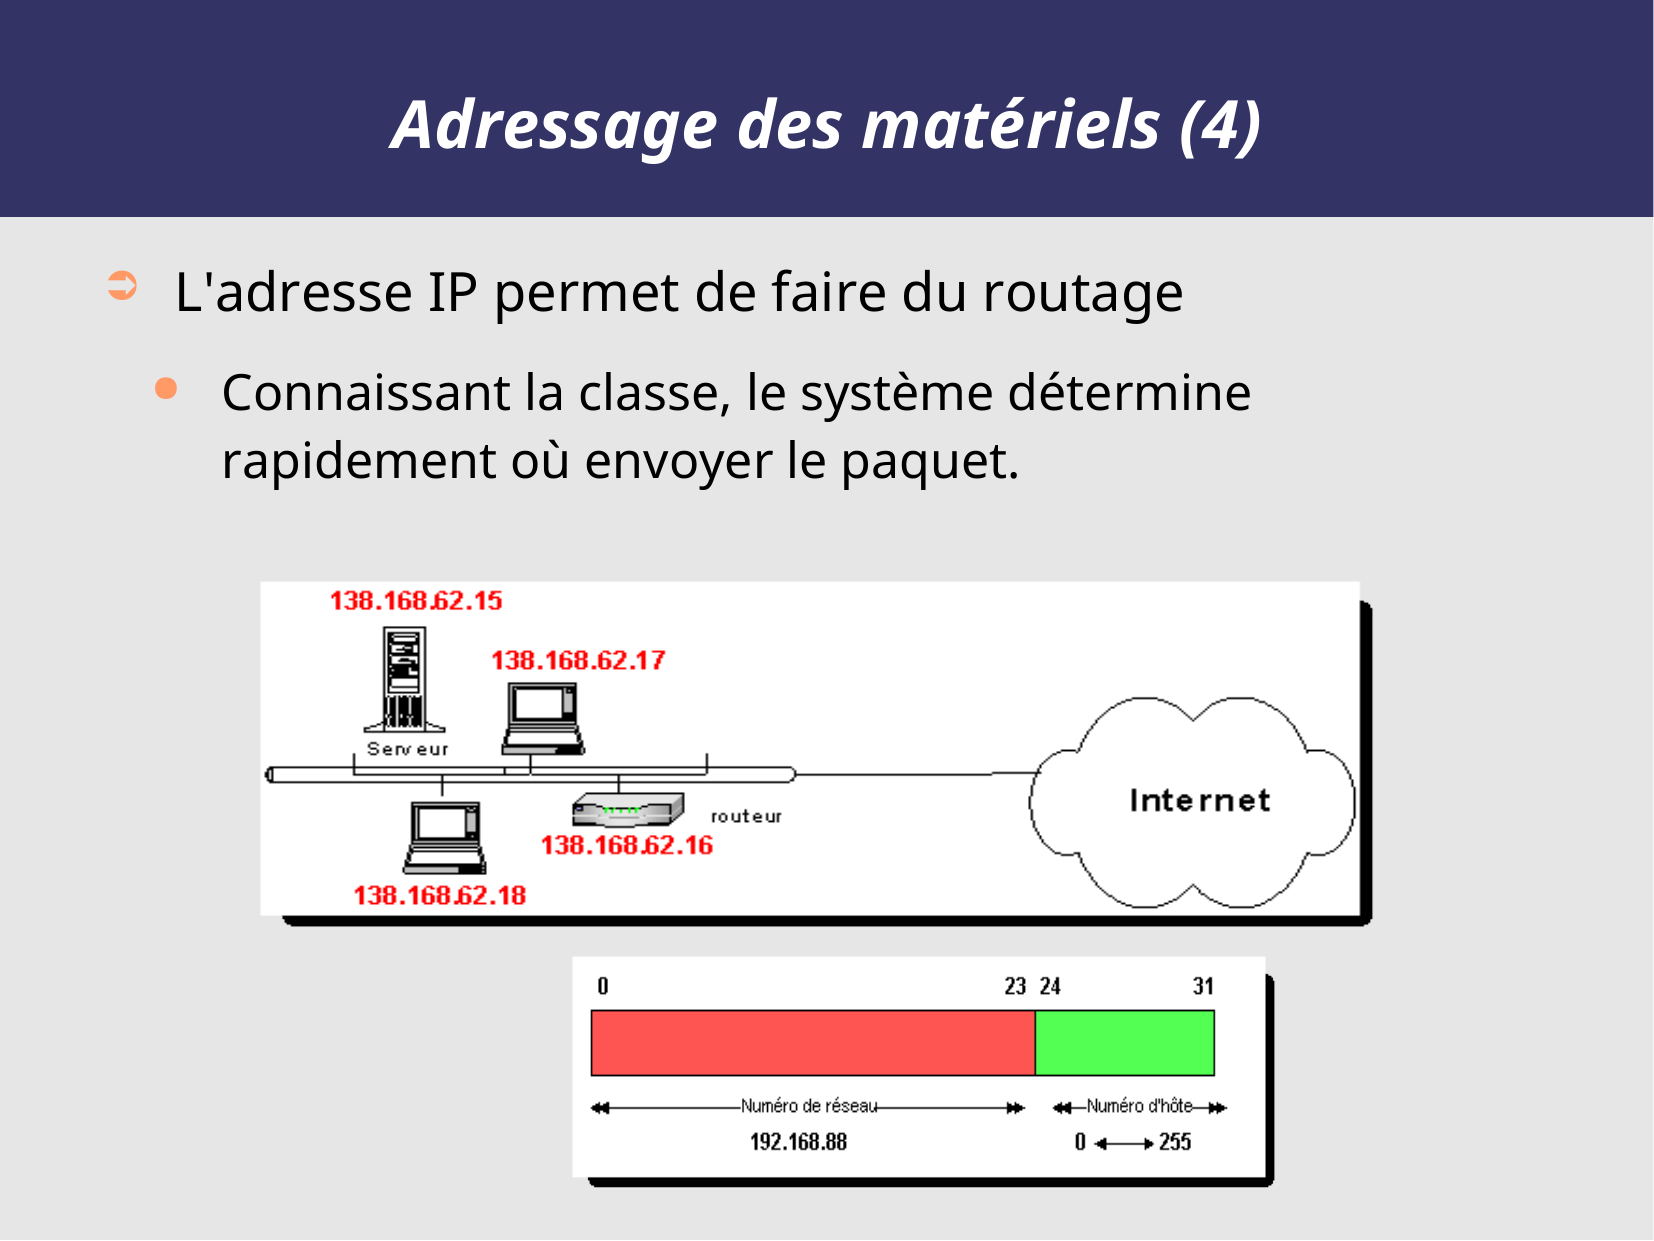

# Adressage des matériels (4)
L'adresse IP permet de faire du routage
Connaissant la classe, le système détermine rapidement où envoyer le paquet.